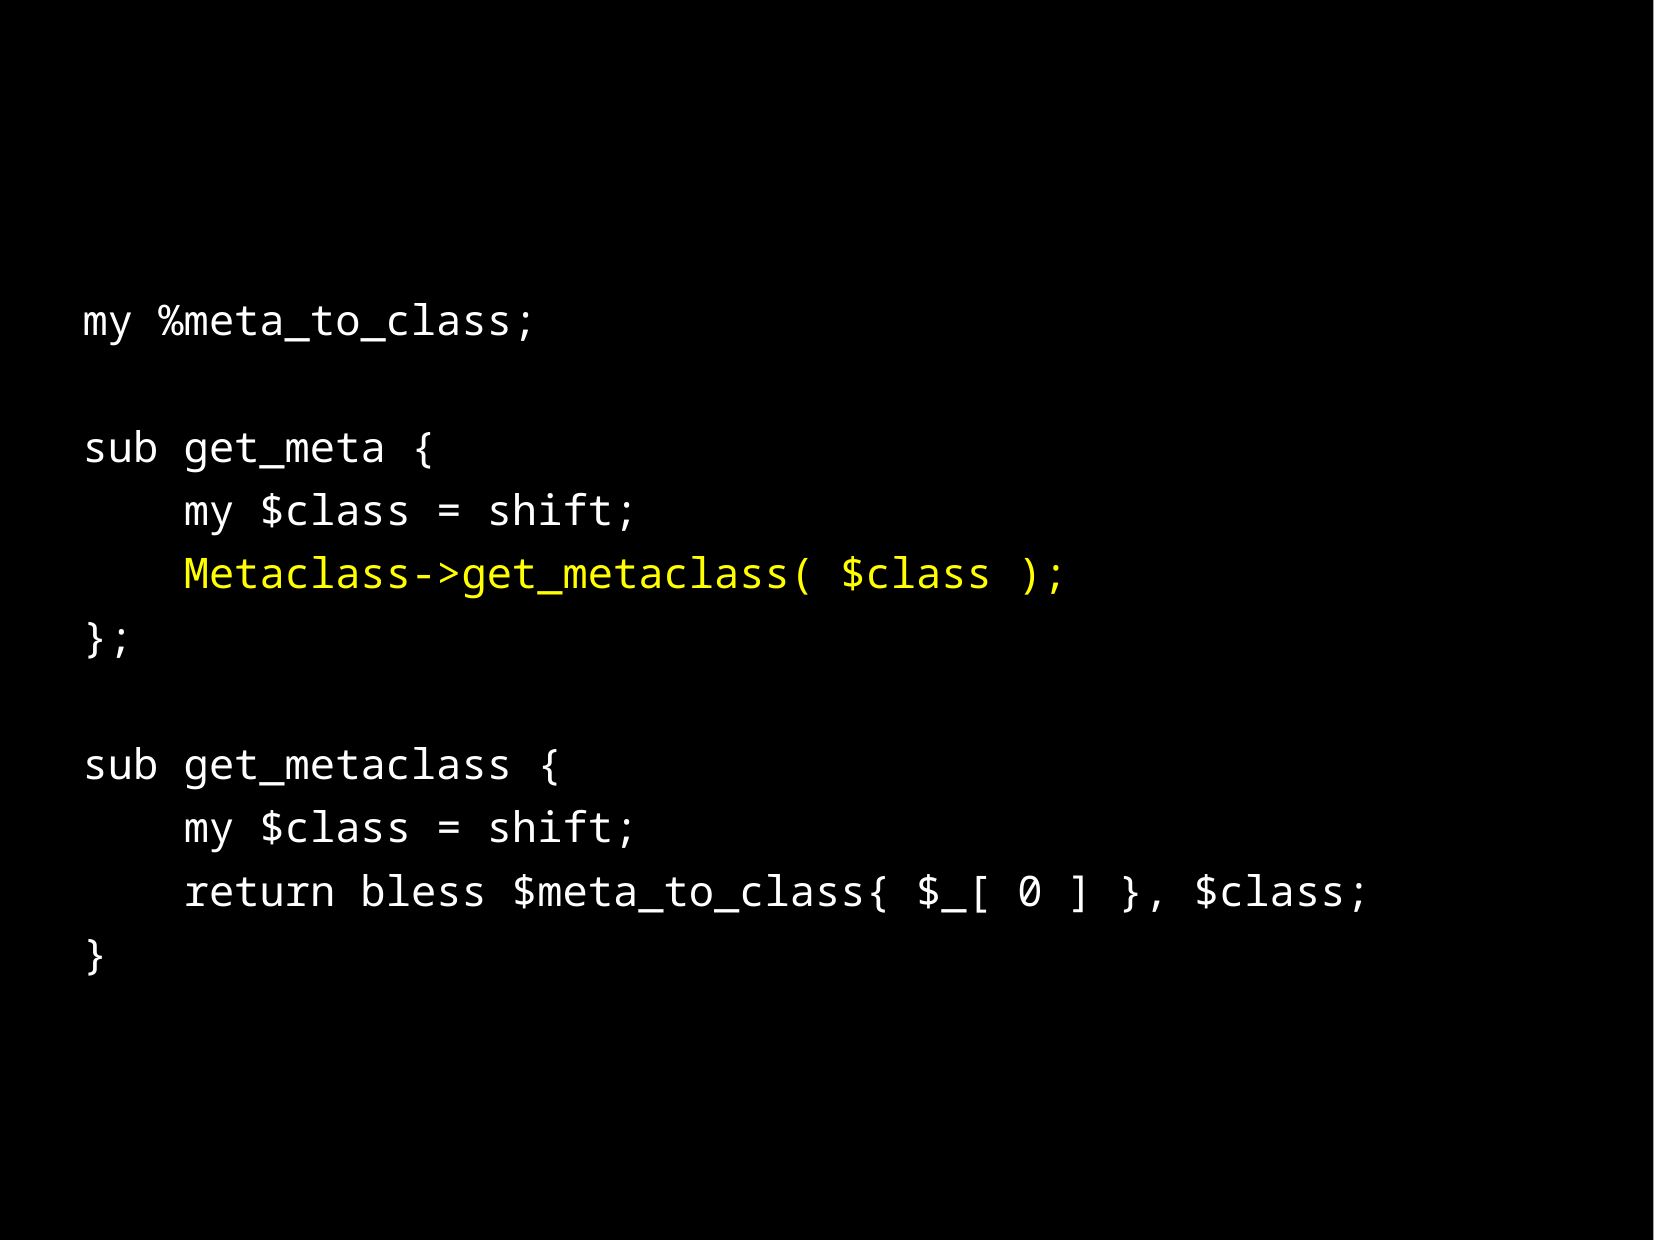

#
my %meta_to_class;
sub get_meta {
 my $class = shift;
 Metaclass->get_metaclass( $class );
};
sub get_metaclass {
 my $class = shift;
 return bless $meta_to_class{ $_[ 0 ] }, $class;
}